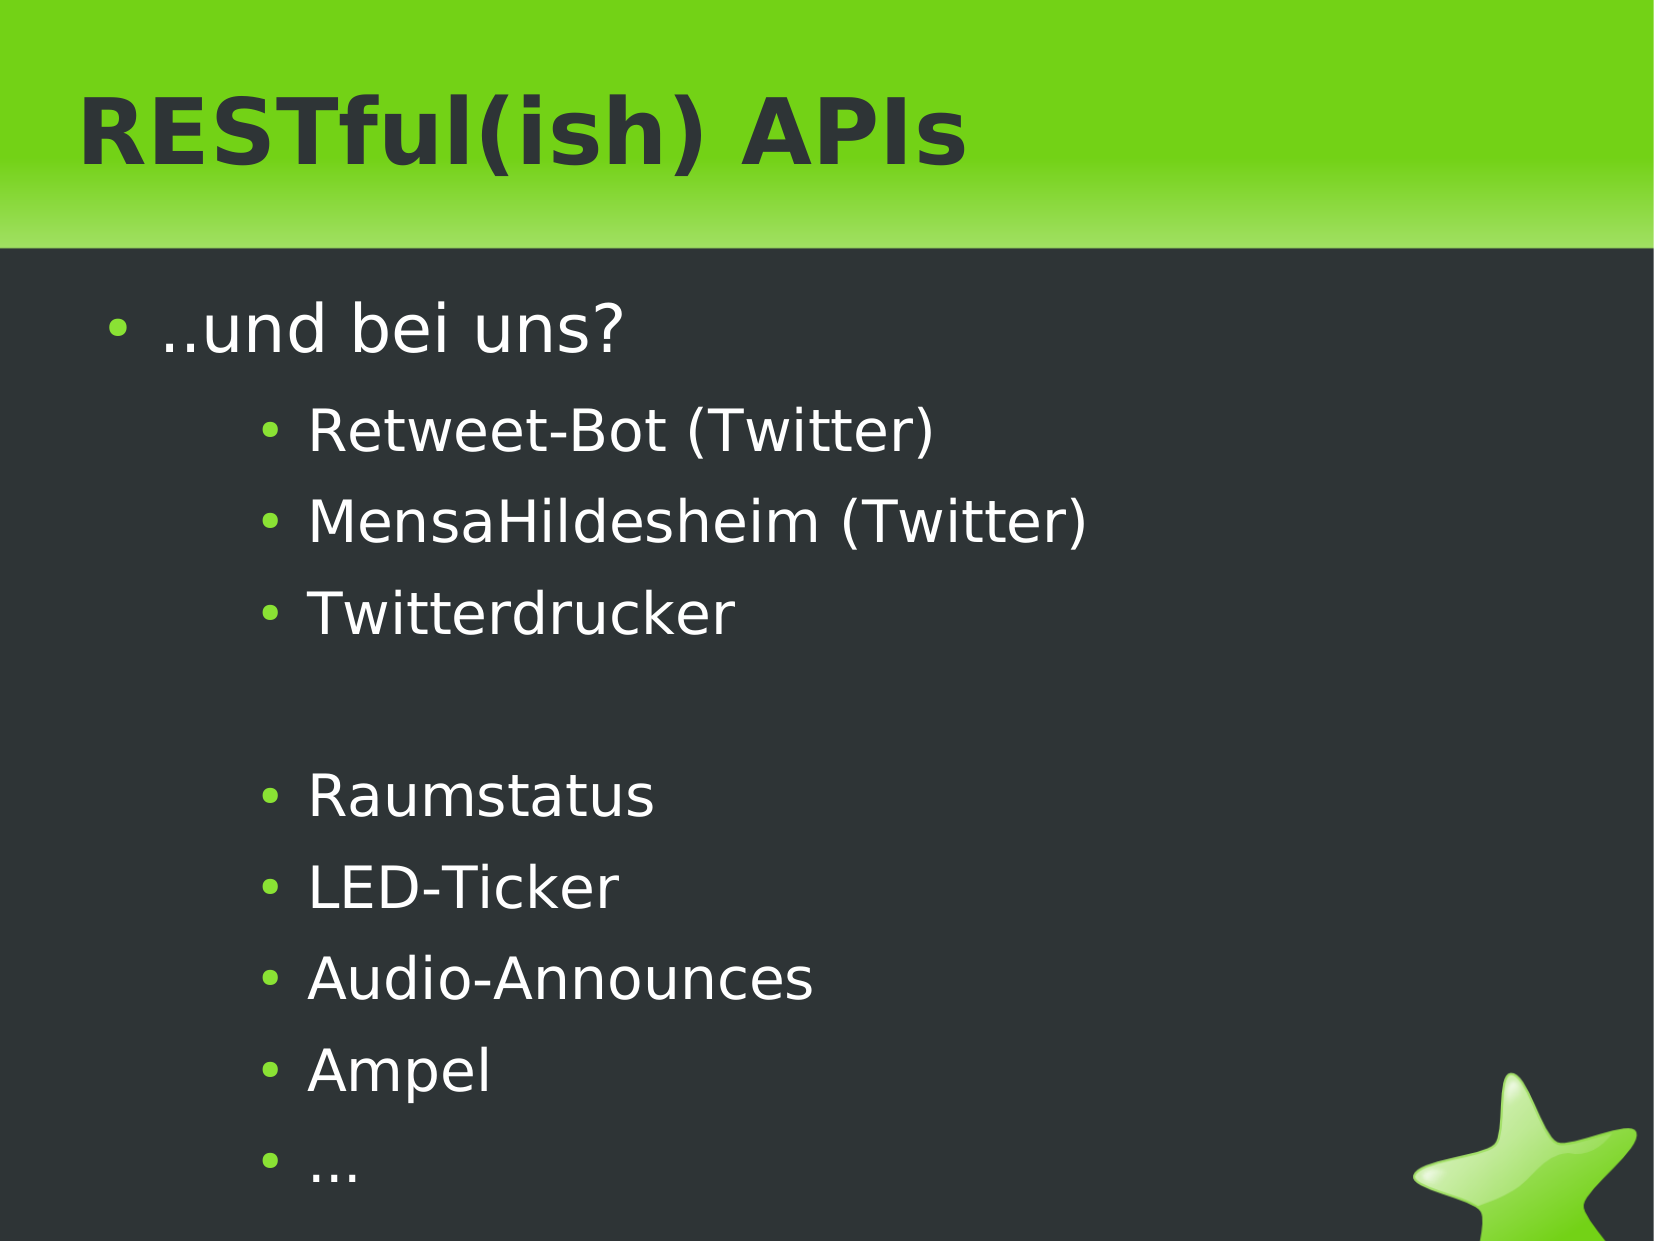

# RESTful(ish) APIs
..und bei uns?
Retweet-Bot (Twitter)
MensaHildesheim (Twitter)
Twitterdrucker
Raumstatus
LED-Ticker
Audio-Announces
Ampel
...